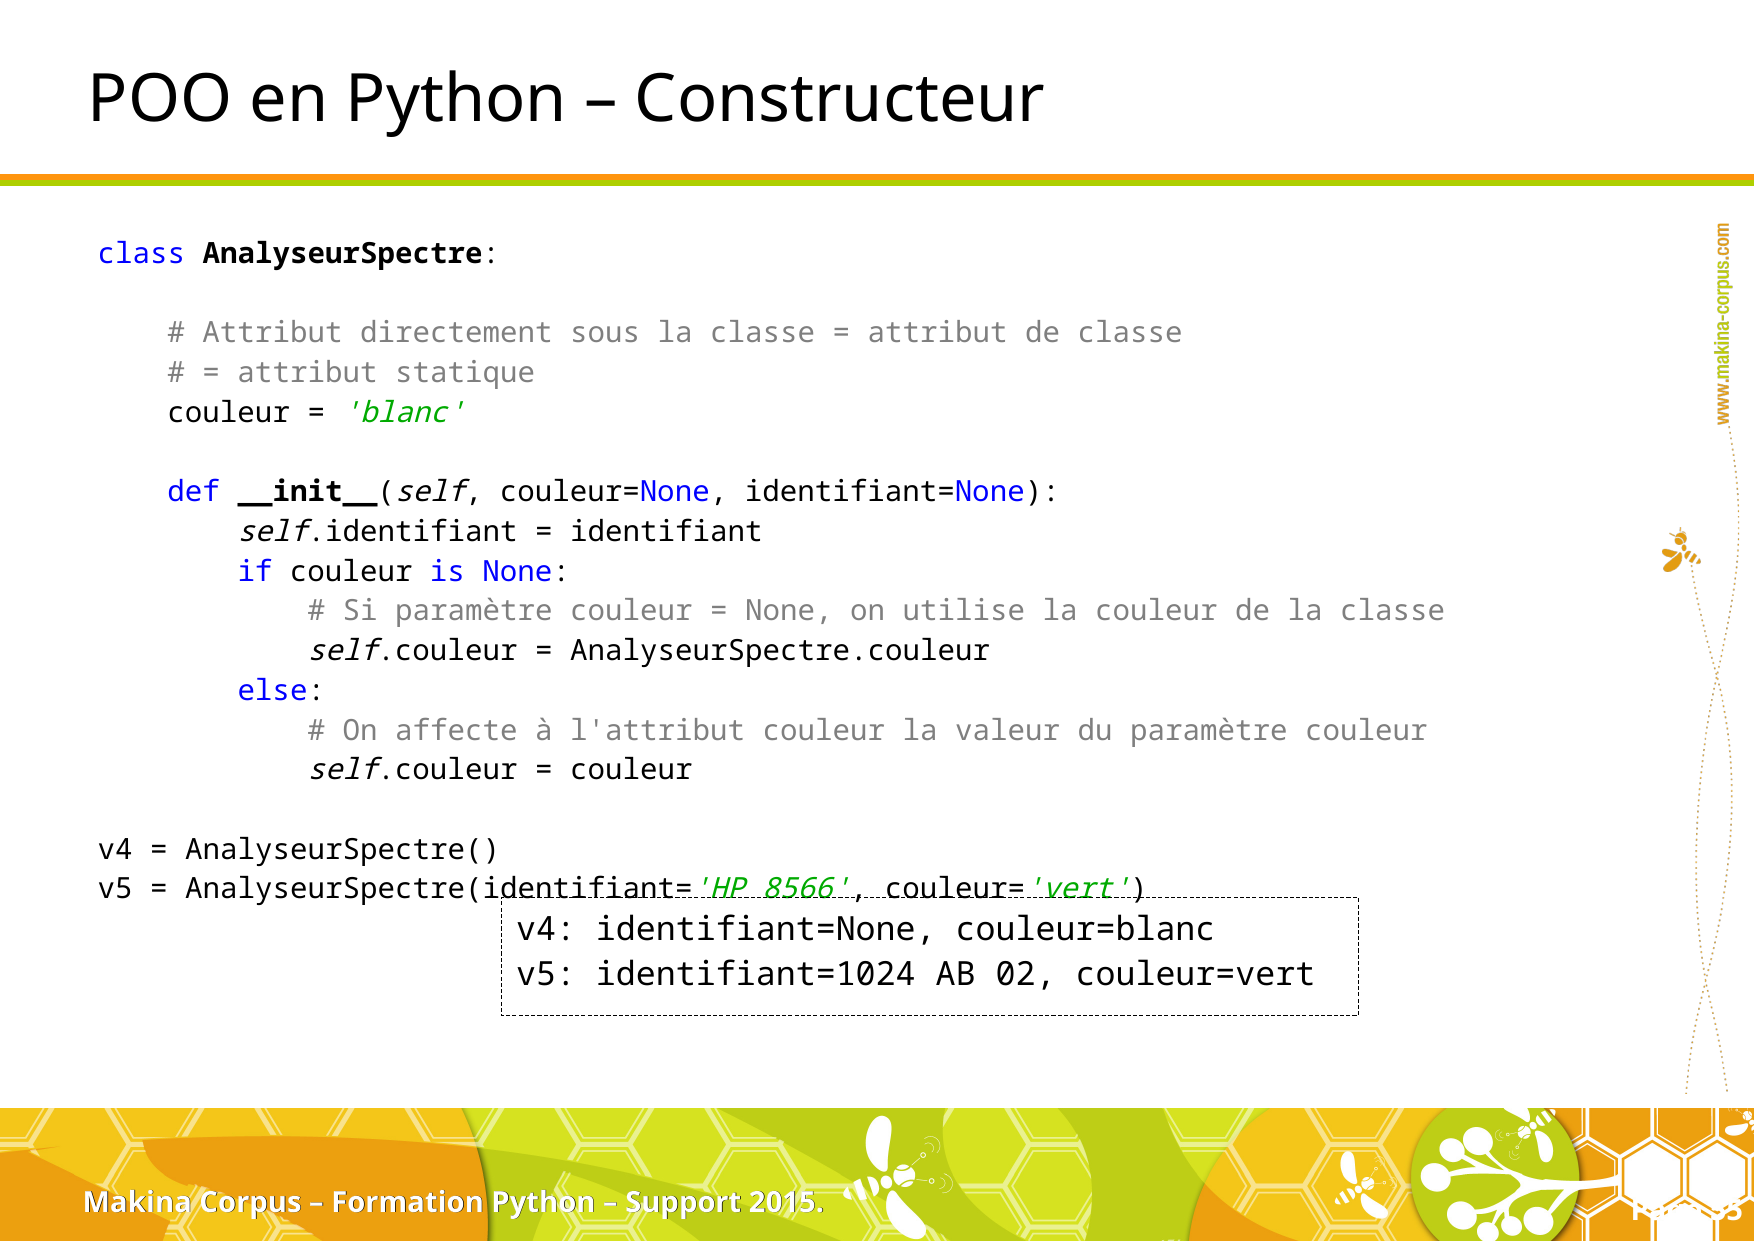

# POO en Python – Constructeur
class AnalyseurSpectre:
 # Attribut directement sous la classe = attribut de classe
 # = attribut statique
 couleur = 'blanc'
 def __init__(self, couleur=None, identifiant=None):
 self.identifiant = identifiant
 if couleur is None:
 # Si paramètre couleur = None, on utilise la couleur de la classe
 self.couleur = AnalyseurSpectre.couleur
 else:
 # On affecte à l'attribut couleur la valeur du paramètre couleur
 self.couleur = couleur
v4 = AnalyseurSpectre()
v5 = AnalyseurSpectre(identifiant='HP 8566', couleur='vert')
v4: identifiant=None, couleur=blanc
v5: identifiant=1024 AB 02, couleur=vert
tesg
55